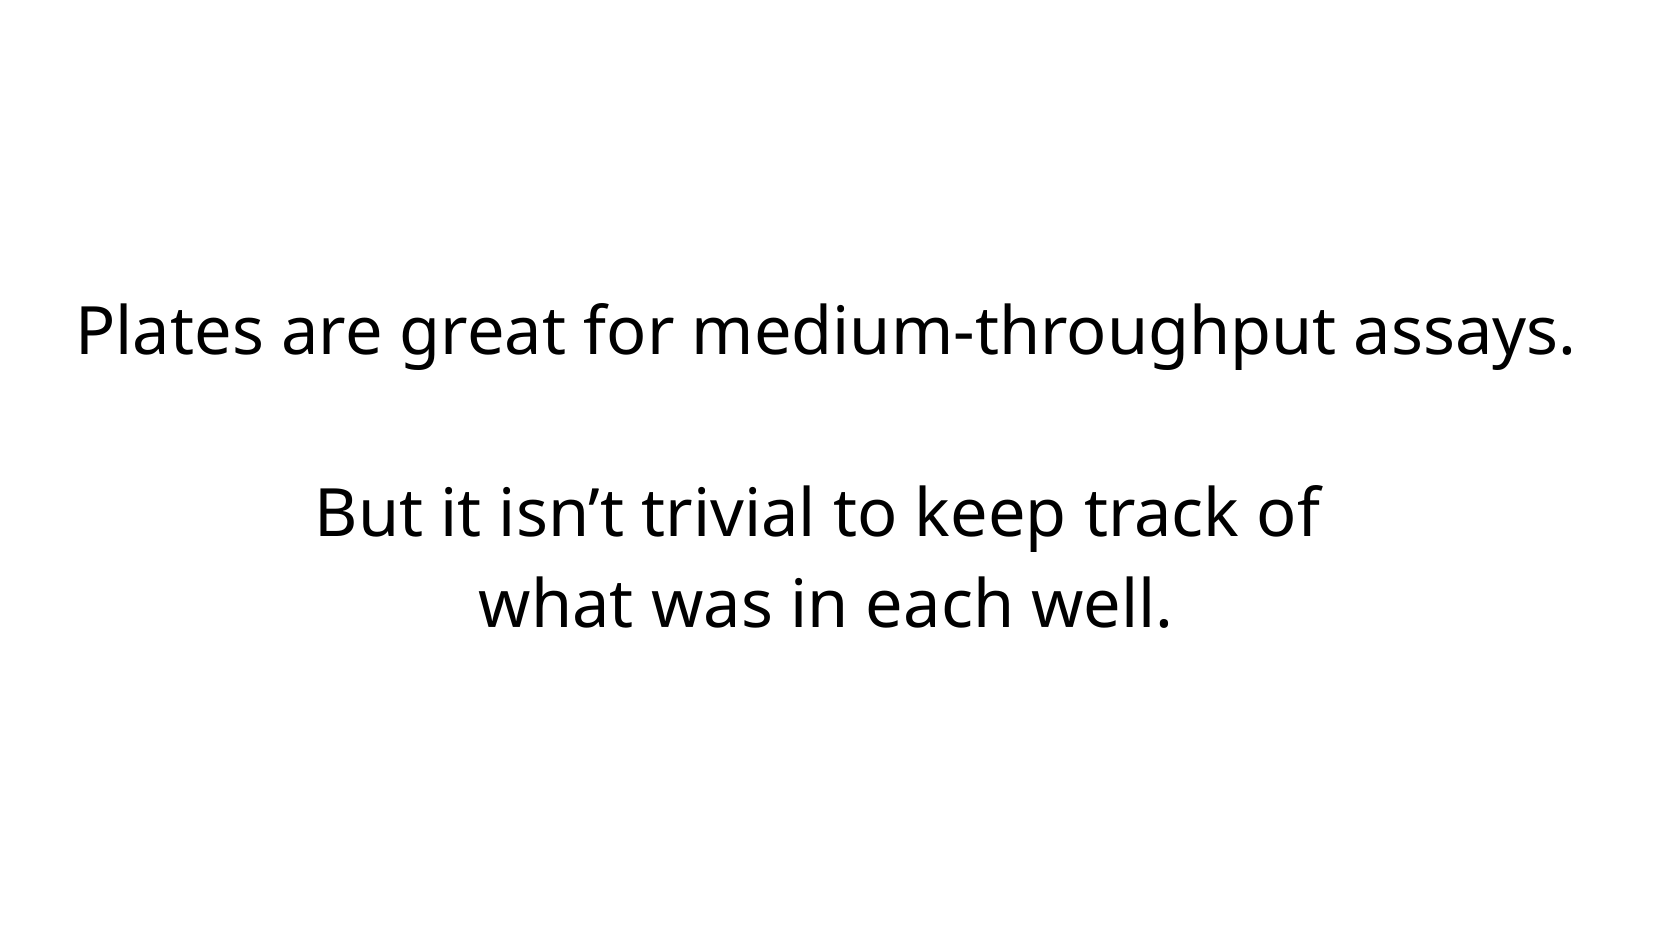

# Plates are great for medium-throughput assays.
But it isn’t trivial to keep track of
what was in each well.